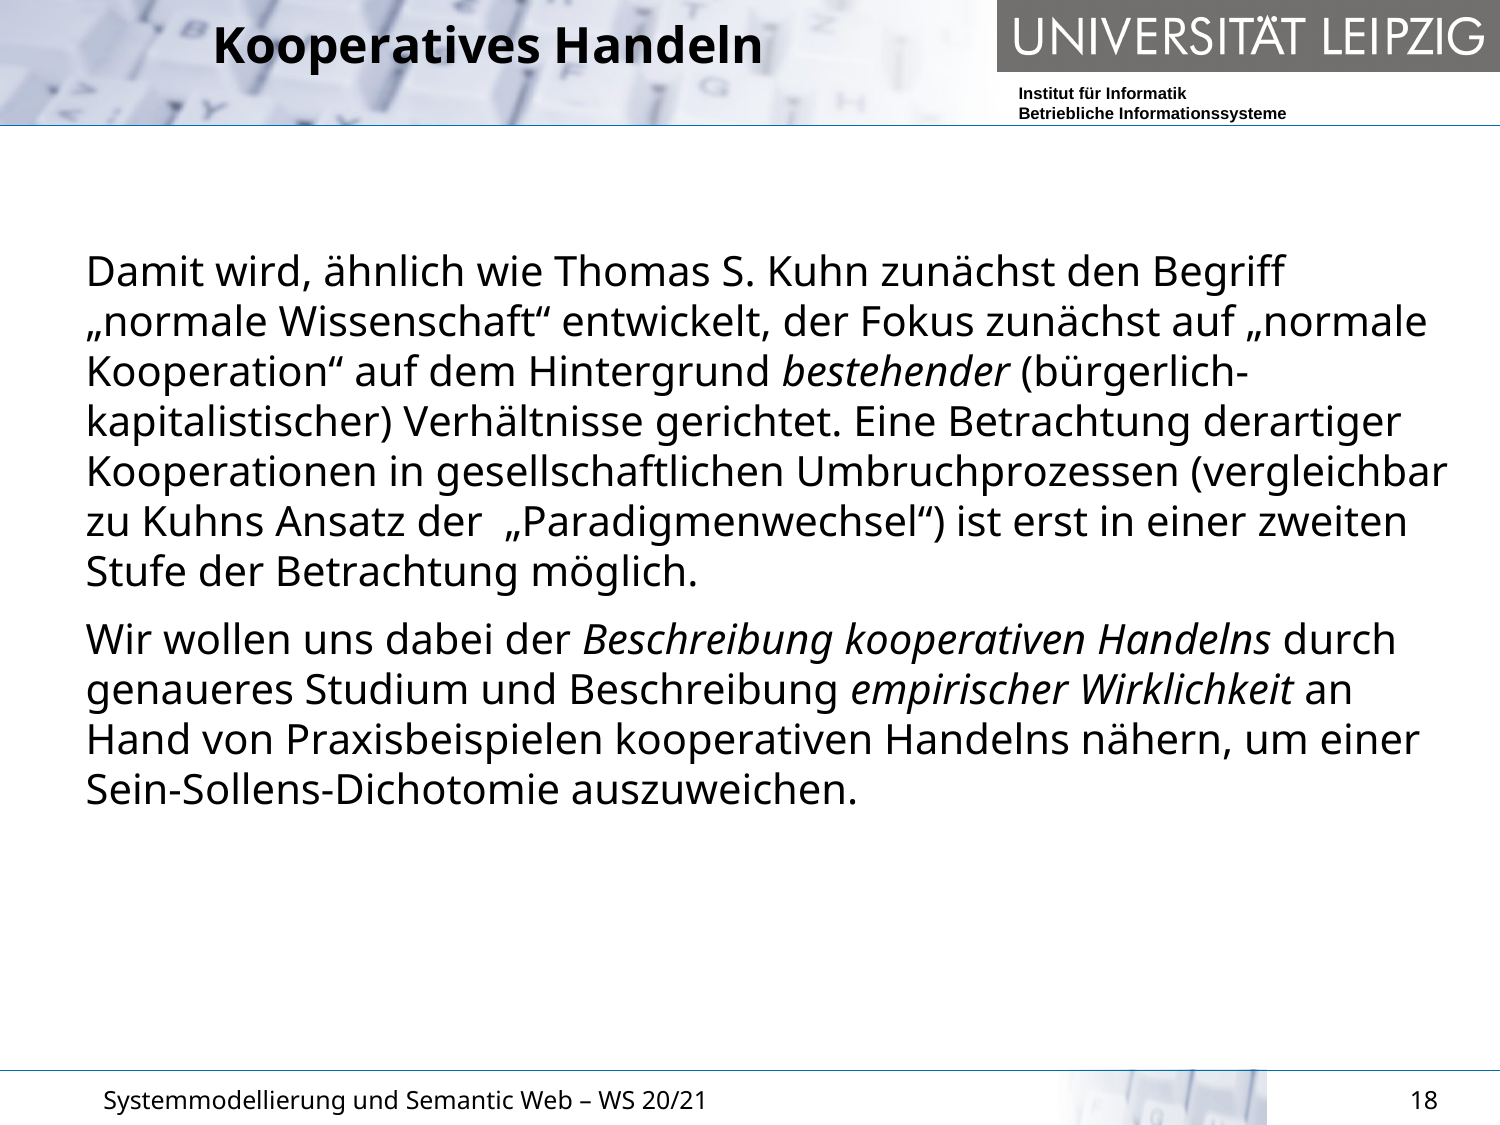

Kooperatives Handeln
Damit wird, ähnlich wie Thomas S. Kuhn zunächst den Begriff „normale Wissenschaft“ entwickelt, der Fokus zunächst auf „normale Kooperation“ auf dem Hintergrund bestehender (bürgerlich-kapitalistischer) Verhältnisse gerichtet. Eine Betrachtung derartiger Kooperationen in gesellschaftlichen Umbruchprozessen (vergleichbar zu Kuhns Ansatz der „Paradigmenwechsel“) ist erst in einer zweiten Stufe der Betrachtung möglich.
Wir wollen uns dabei der Beschreibung kooperativen Handelns durch genaueres Studium und Beschreibung empirischer Wirklichkeit an Hand von Praxisbeispielen kooperativen Handelns nähern, um einer Sein-Sollens-Dichotomie auszuweichen.
Systemmodellierung und Semantic Web – WS 20/21
18